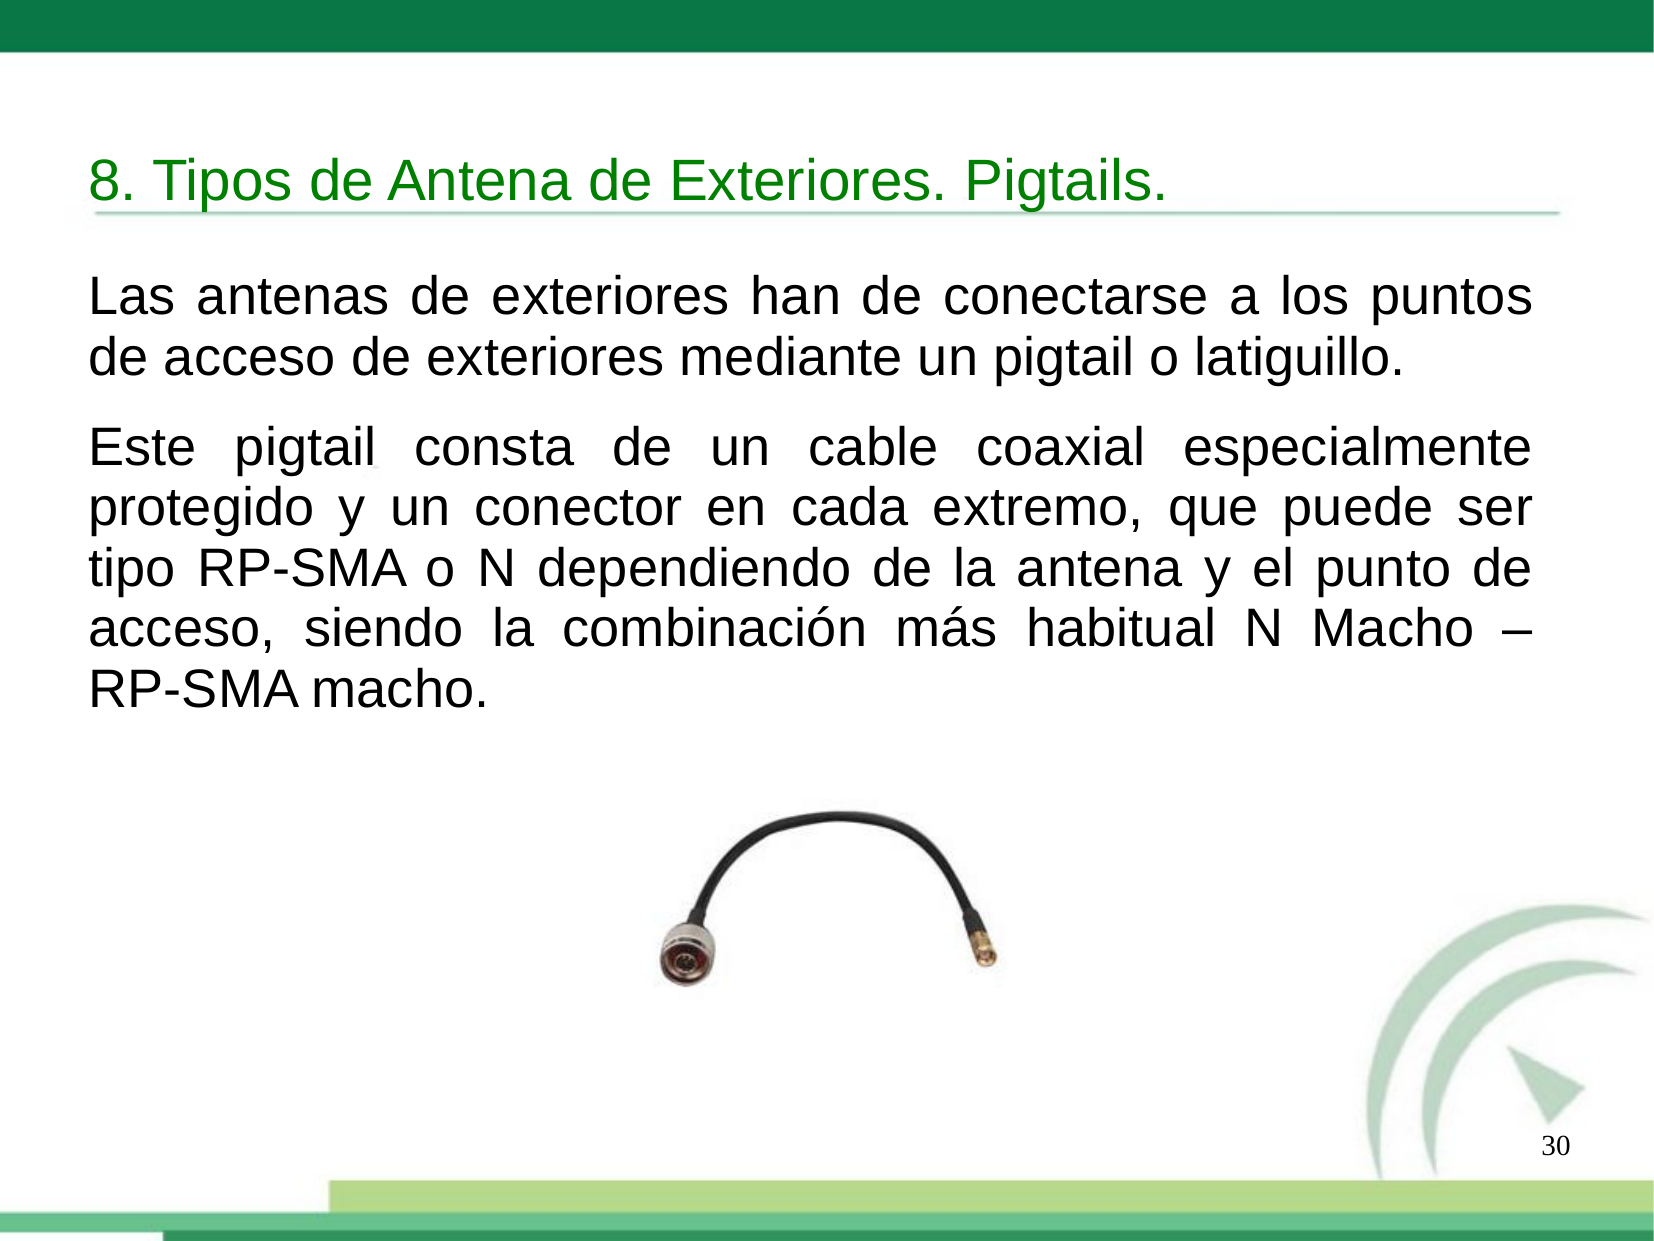

8. Tipos de Antena de Exteriores. Pigtails.
# Las antenas de exteriores han de conectarse a los puntos de acceso de exteriores mediante un pigtail o latiguillo.
Este pigtail consta de un cable coaxial especialmente protegido y un conector en cada extremo, que puede ser tipo RP-SMA o N dependiendo de la antena y el punto de acceso, siendo la combinación más habitual N Macho – RP-SMA macho.
30